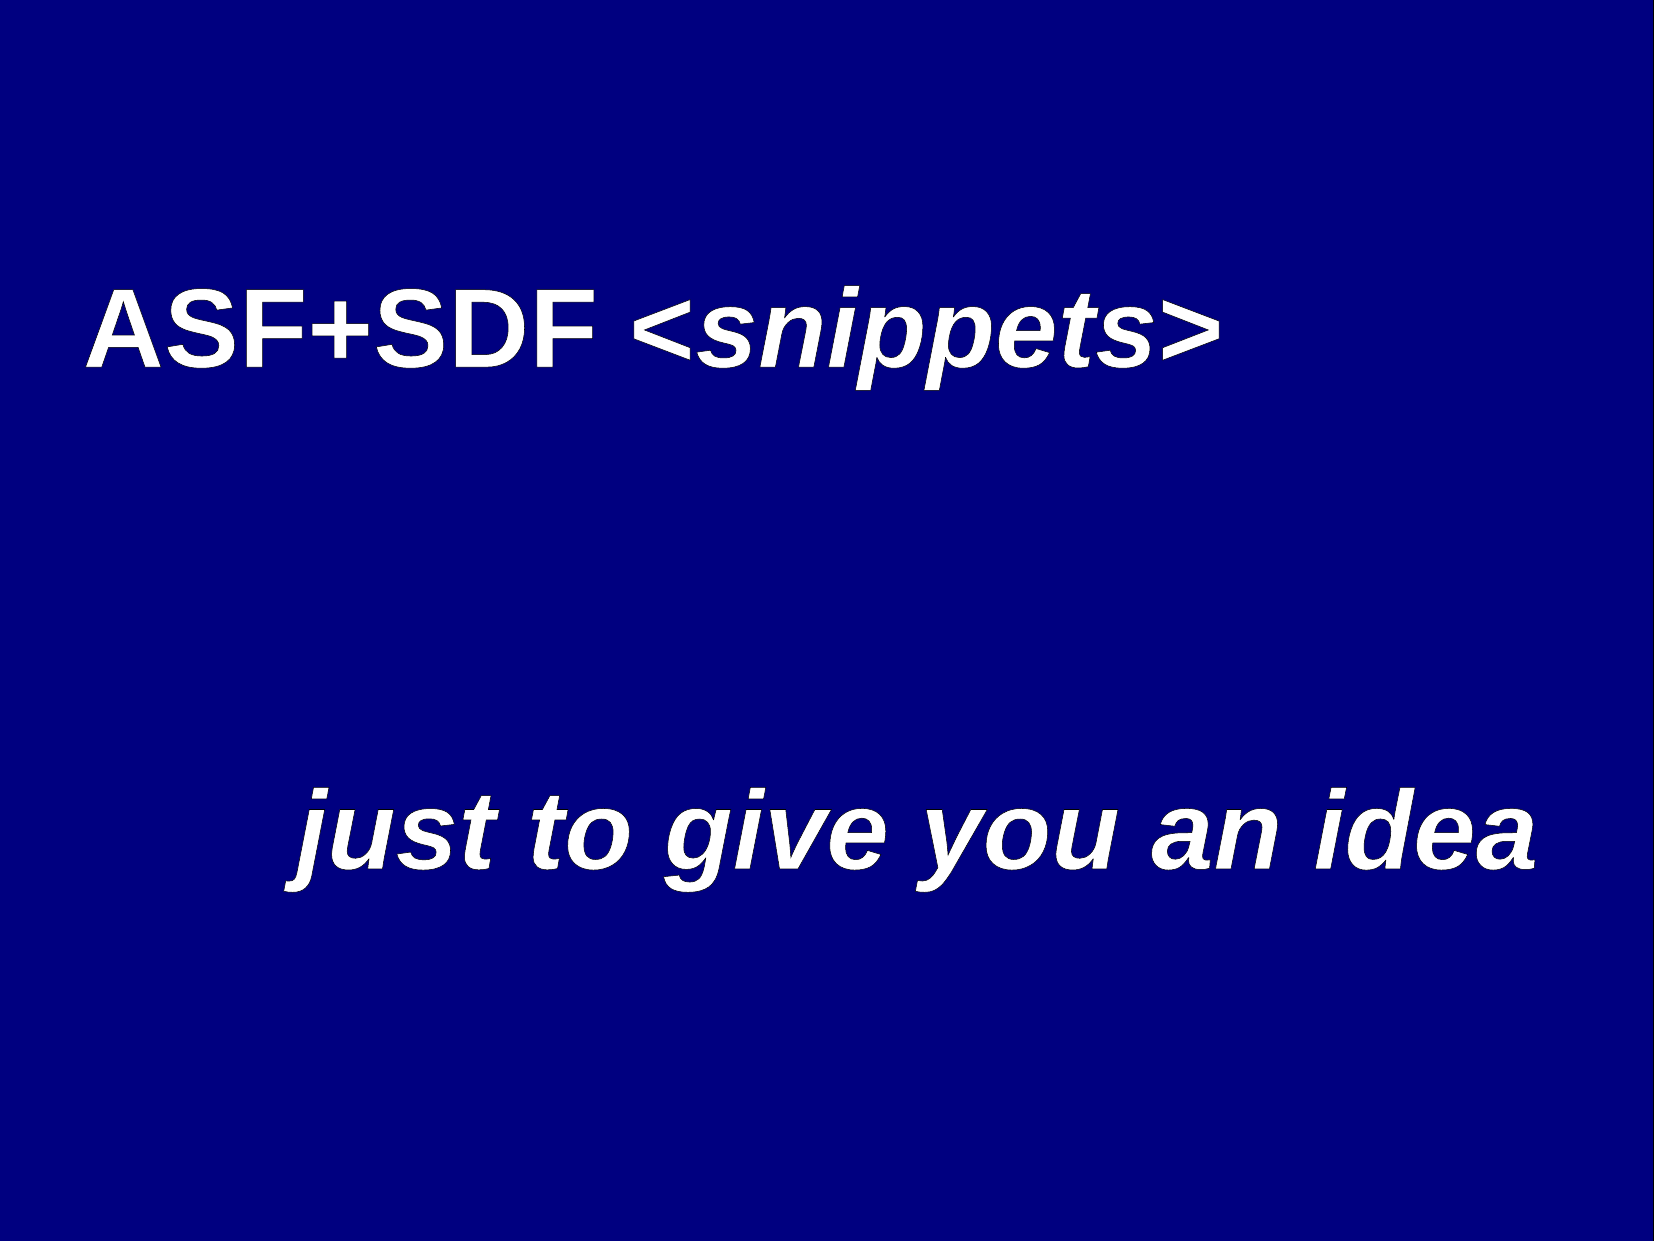

# ASF+SDF <snippets>
just to give you an idea
13